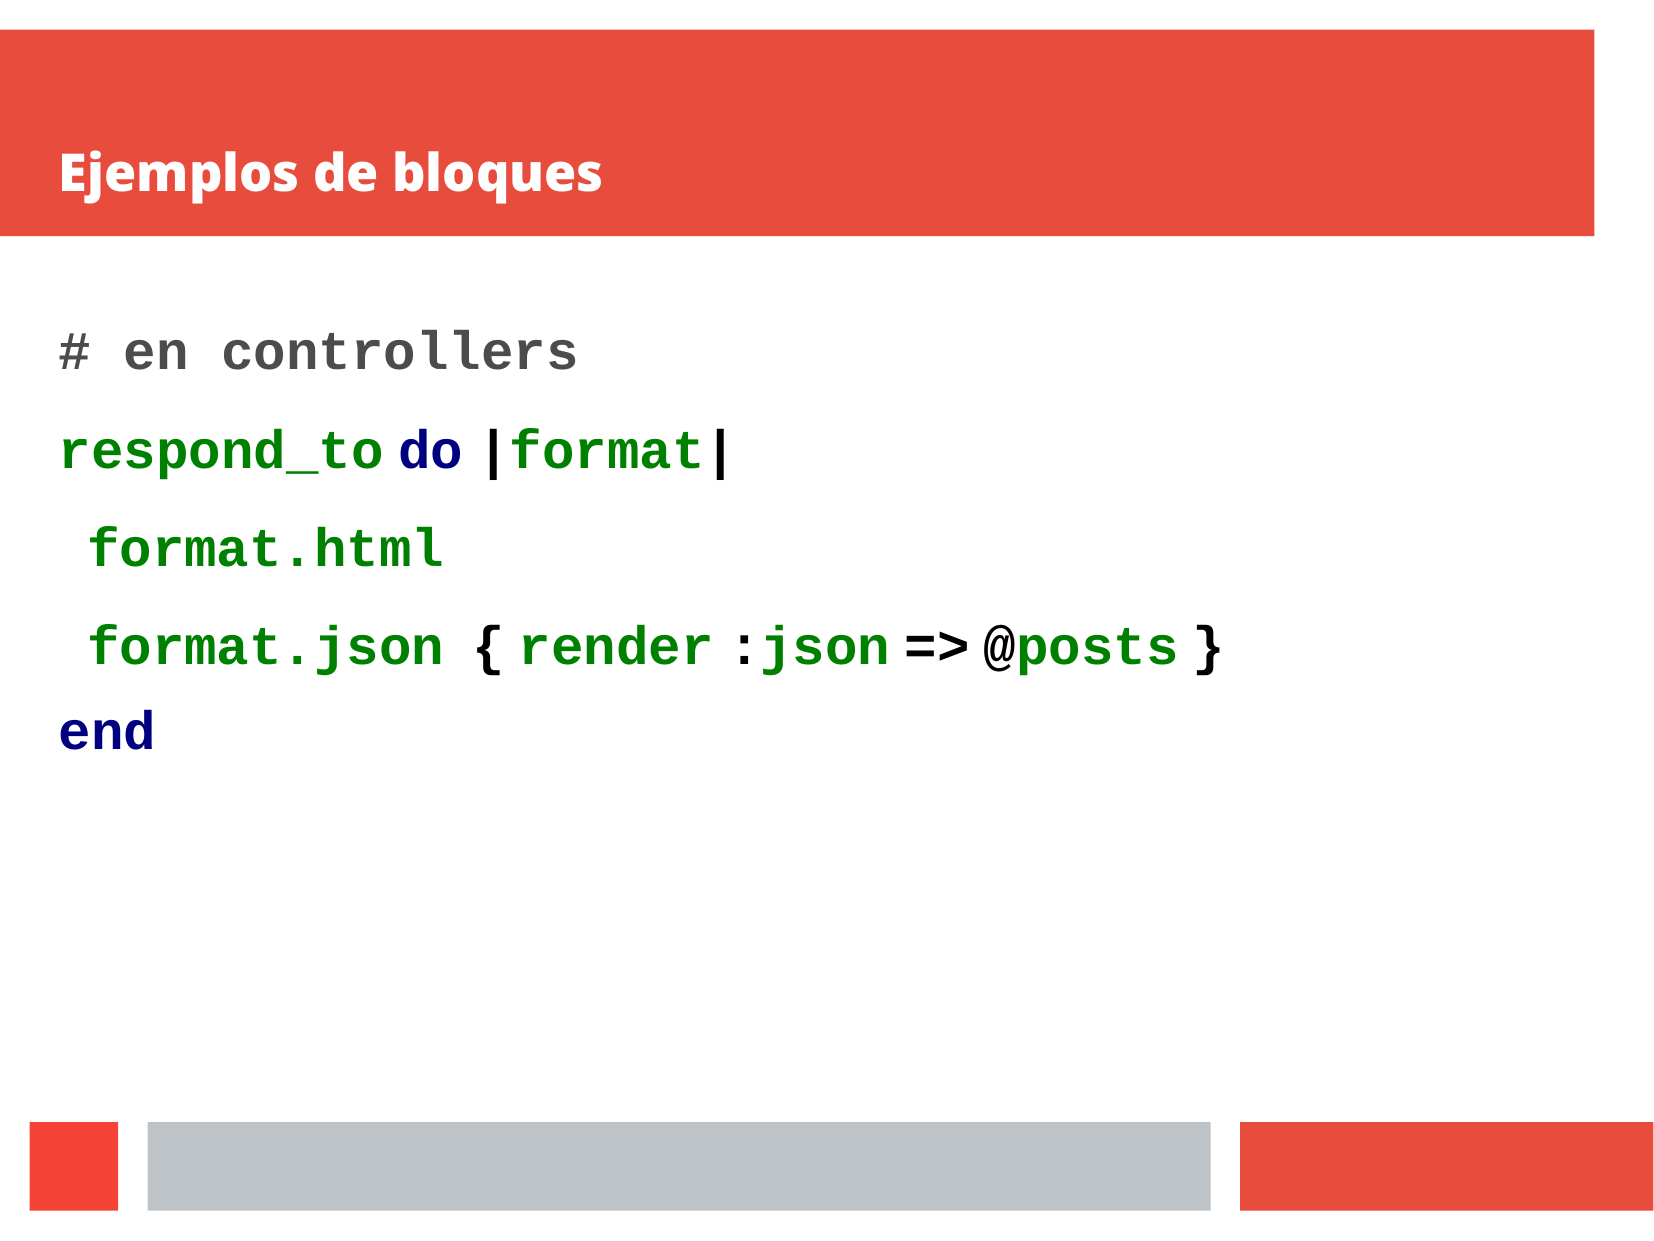

# Ejemplos de bloques
# en controllers
respond_to do |format|
 format.html
 format.json { render :json => @posts }
end